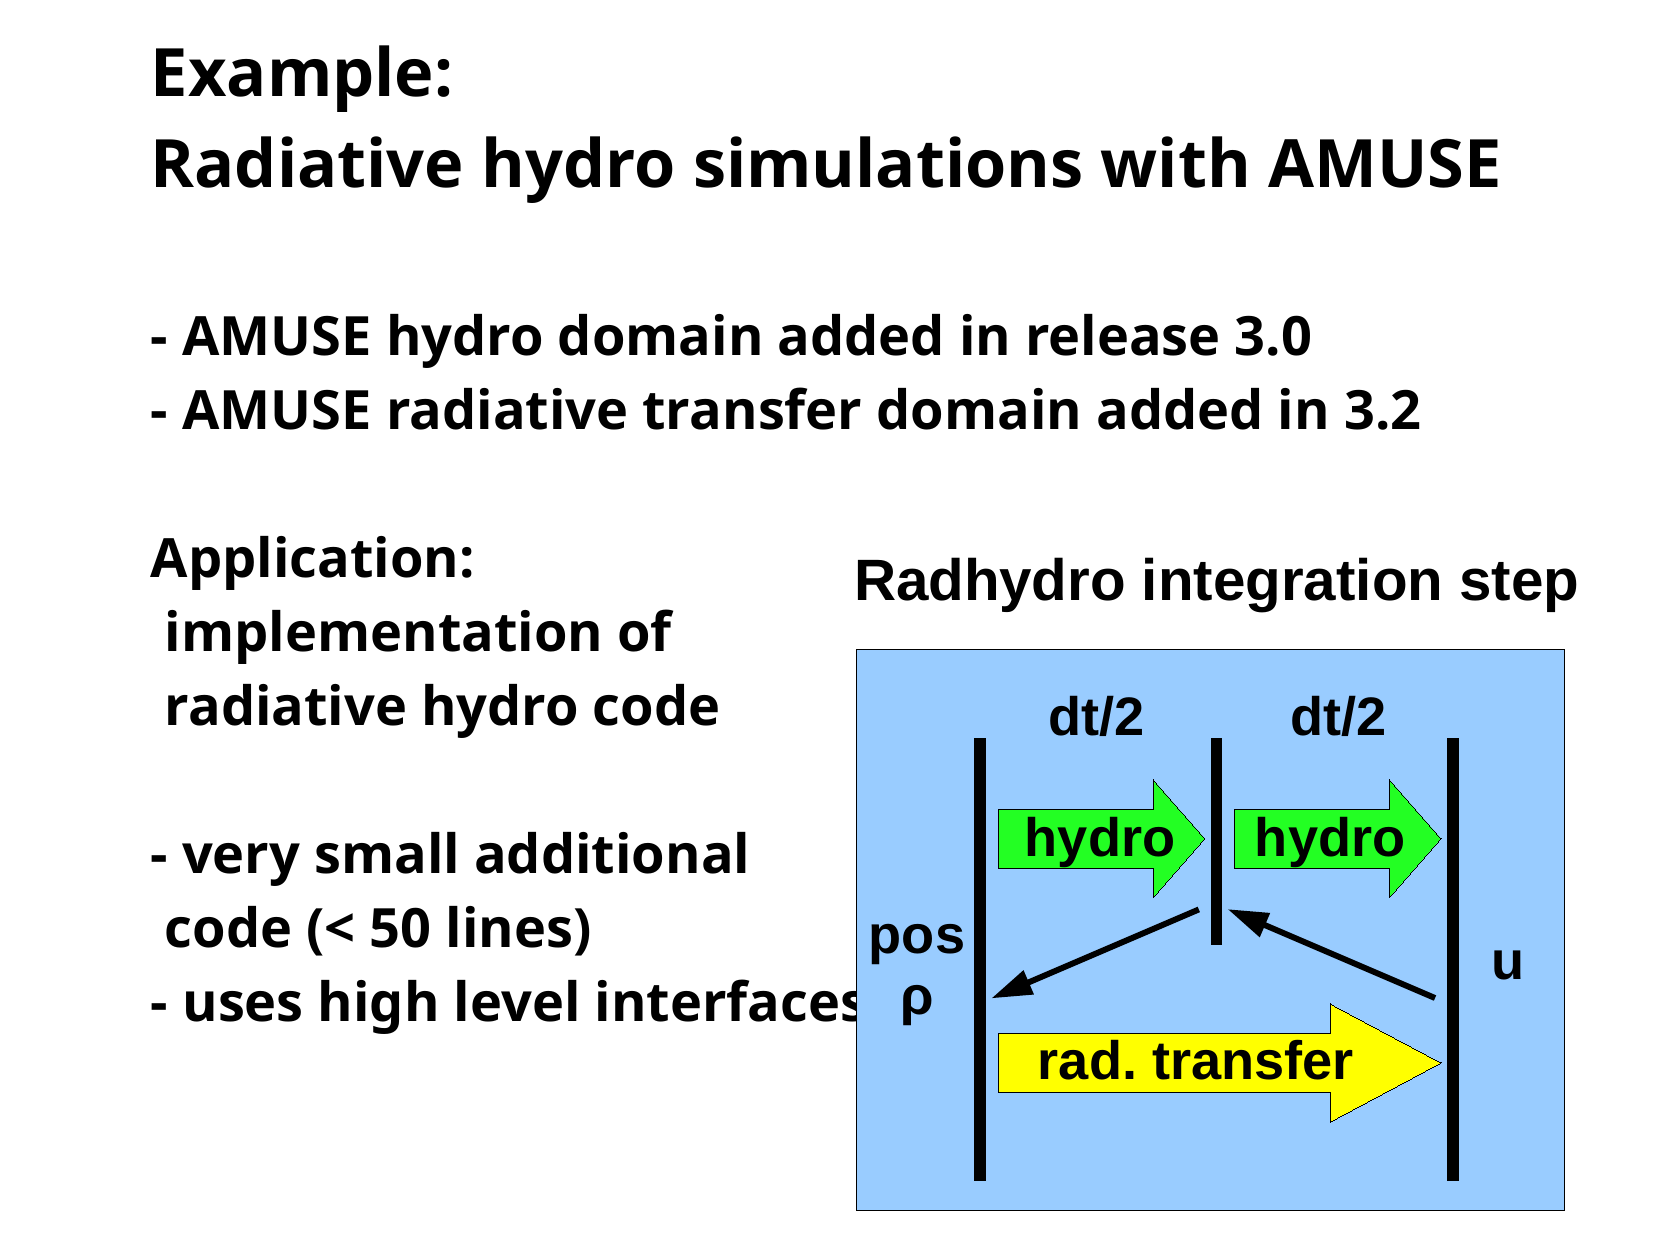

Example:
Radiative hydro simulations with AMUSE
- AMUSE hydro domain added in release 3.0
- AMUSE radiative transfer domain added in 3.2
Application:
 implementation of
 radiative hydro code
- very small additional
 code (< 50 lines)
- uses high level interfaces
Radhydro integration step
dt/2
dt/2
hydro
hydro
pos
ρ
u
rad. transfer